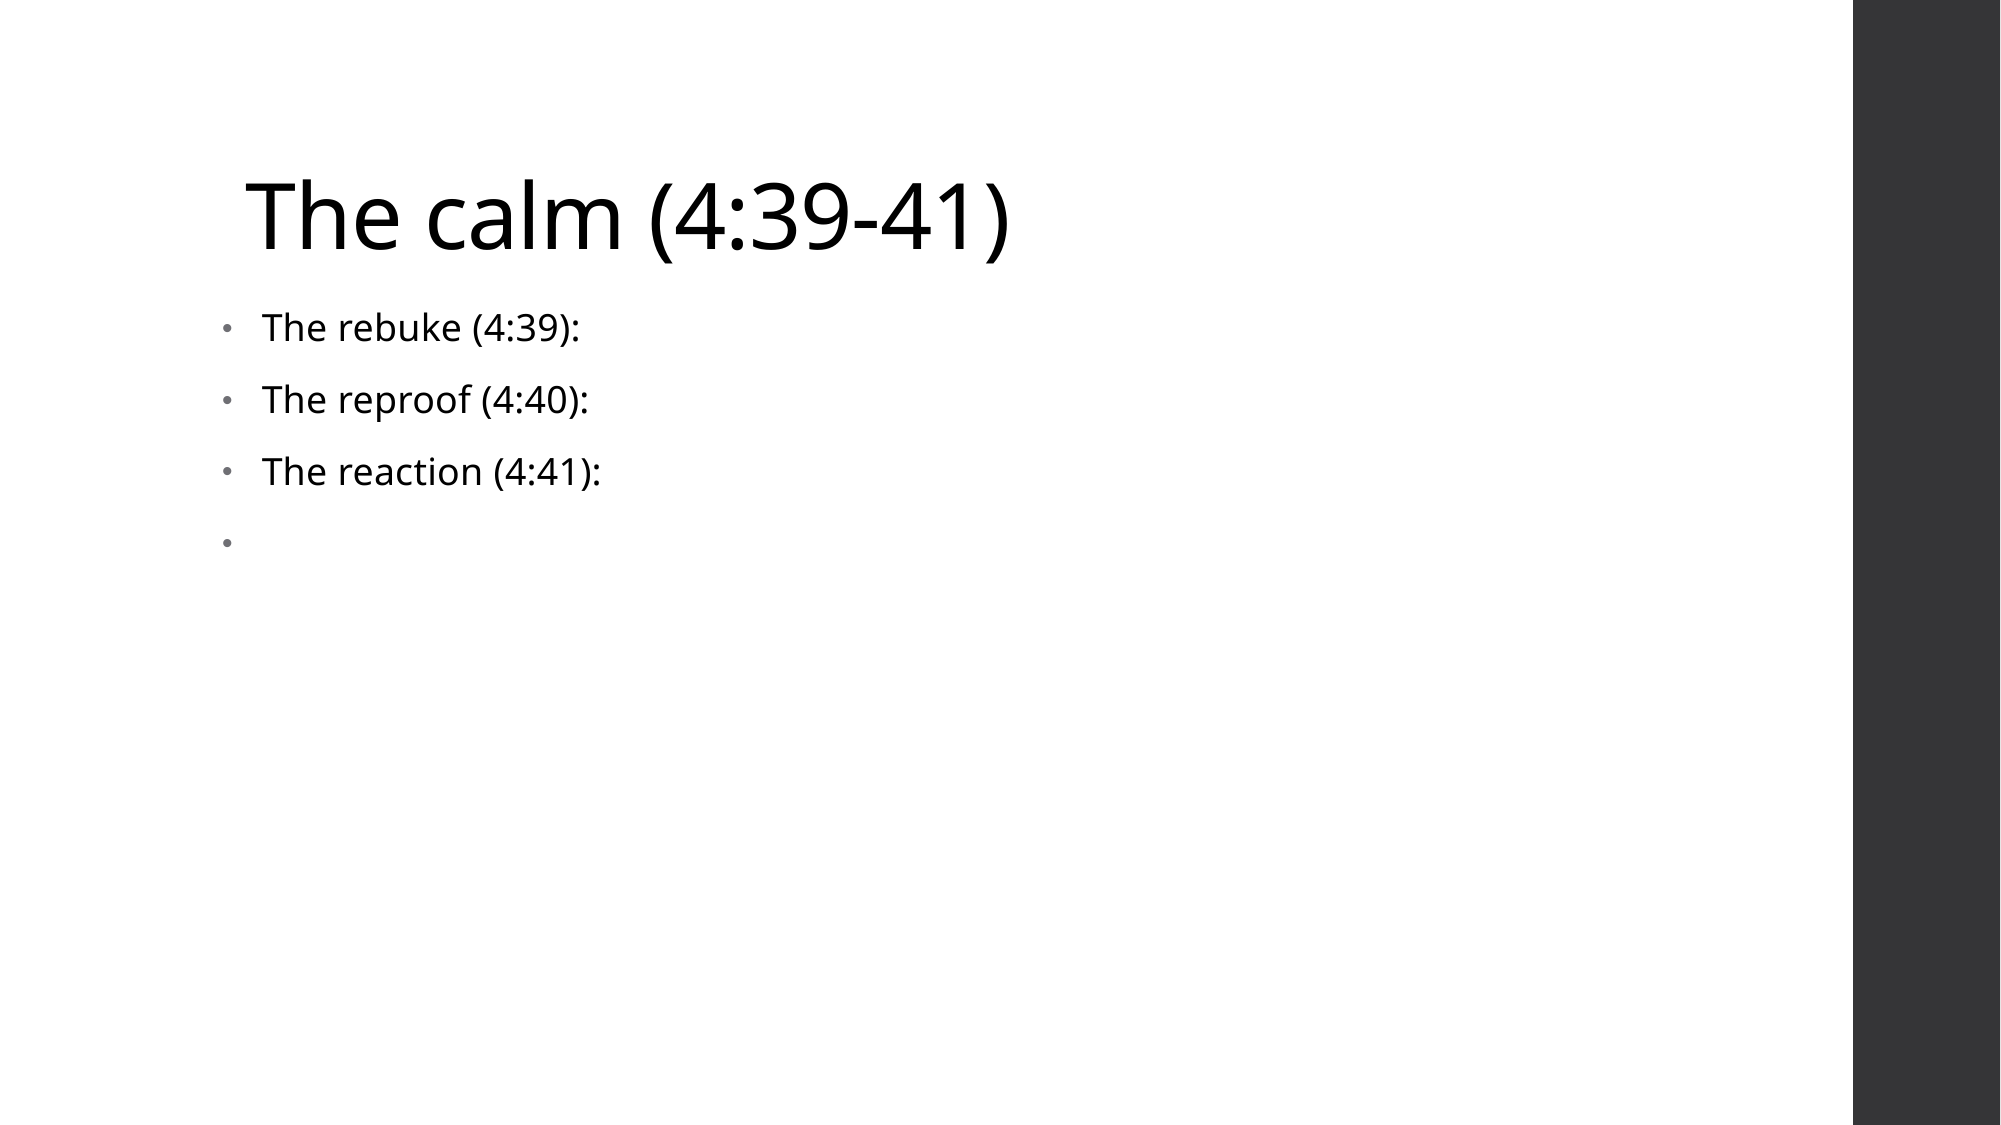

# The calm (4:39-41)
 The rebuke (4:39):
 The reproof (4:40):
 The reaction (4:41):